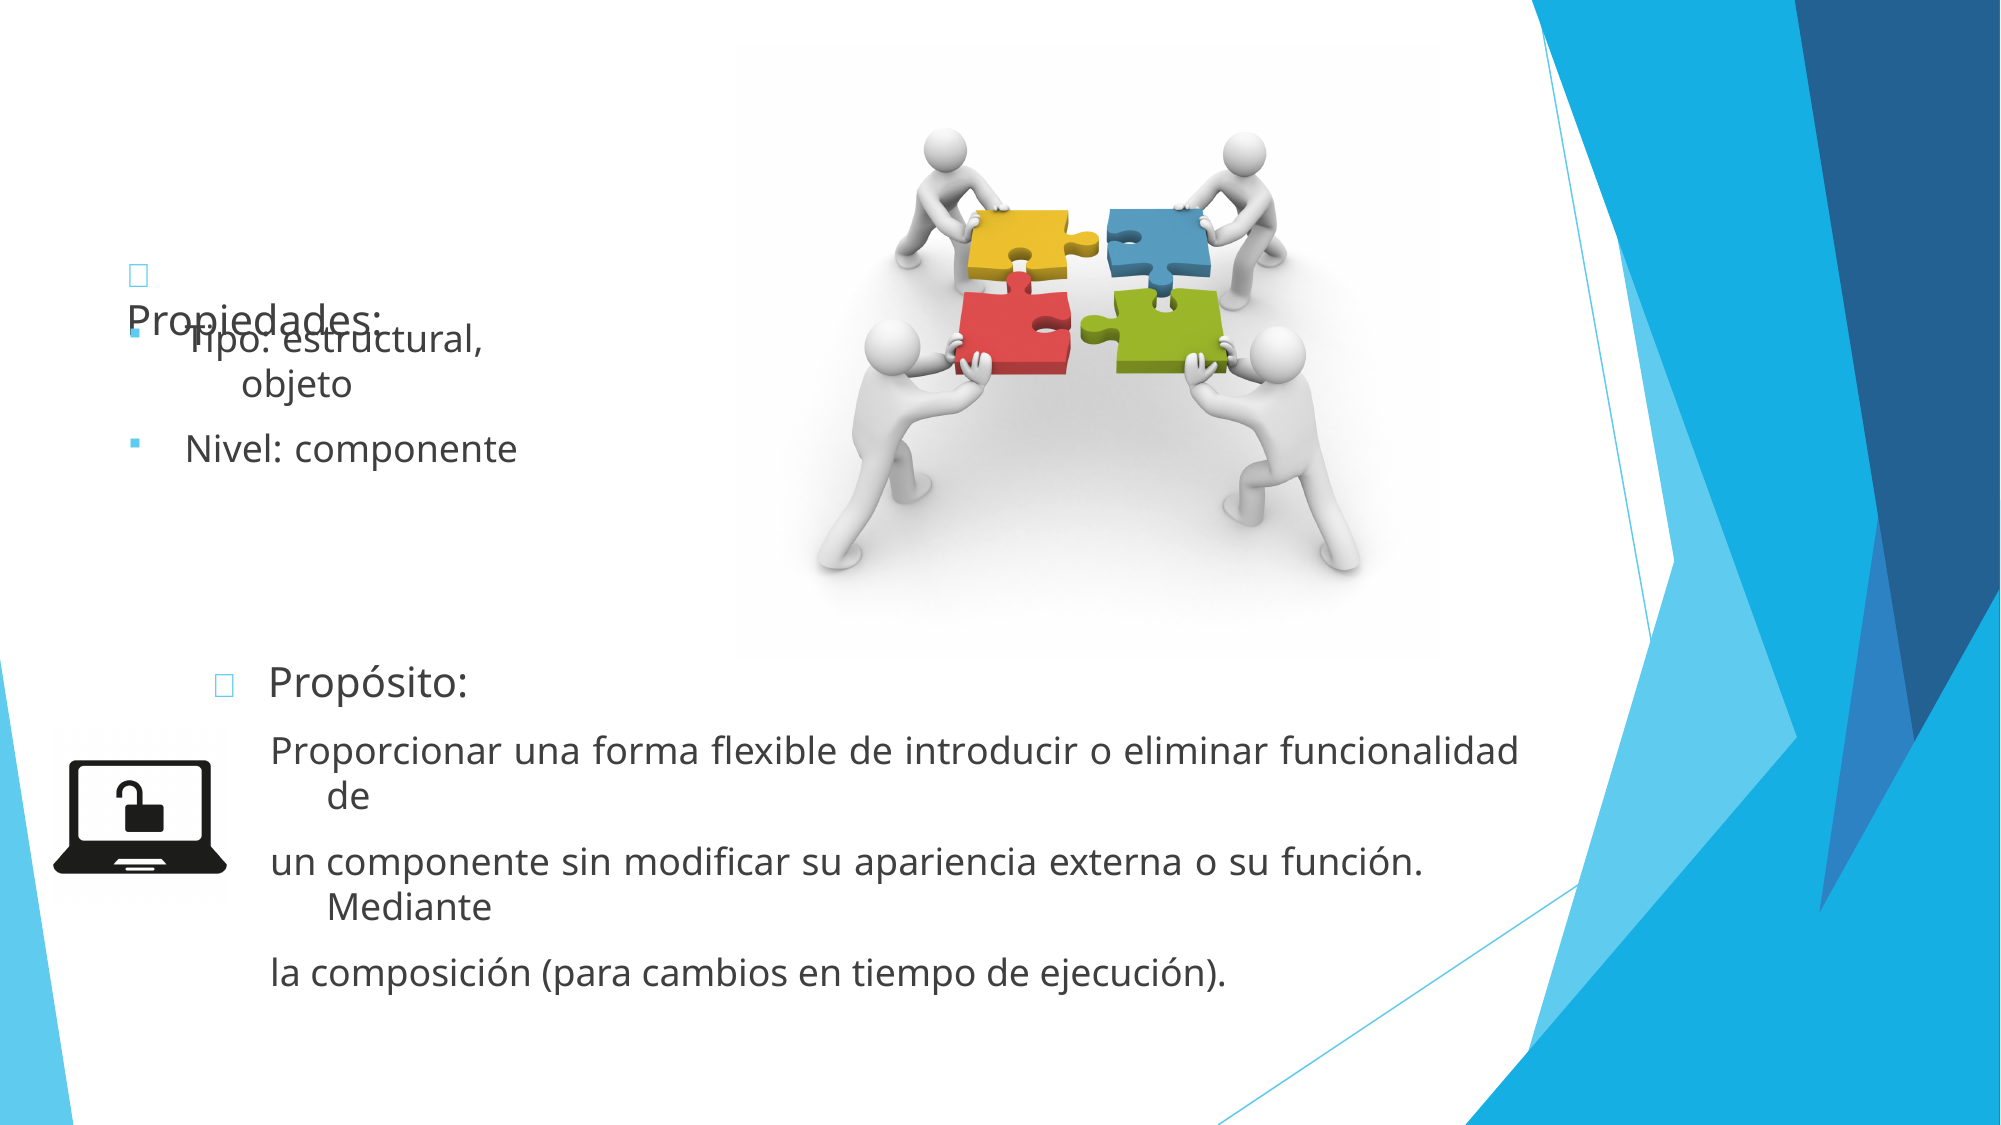

	Propiedades:
Tipo: estructural, objeto
Nivel: componente
	Propósito:
Proporcionar una forma flexible de introducir o eliminar funcionalidad de
un componente sin modificar su apariencia externa o su función. Mediante
la composición (para cambios en tiempo de ejecución).